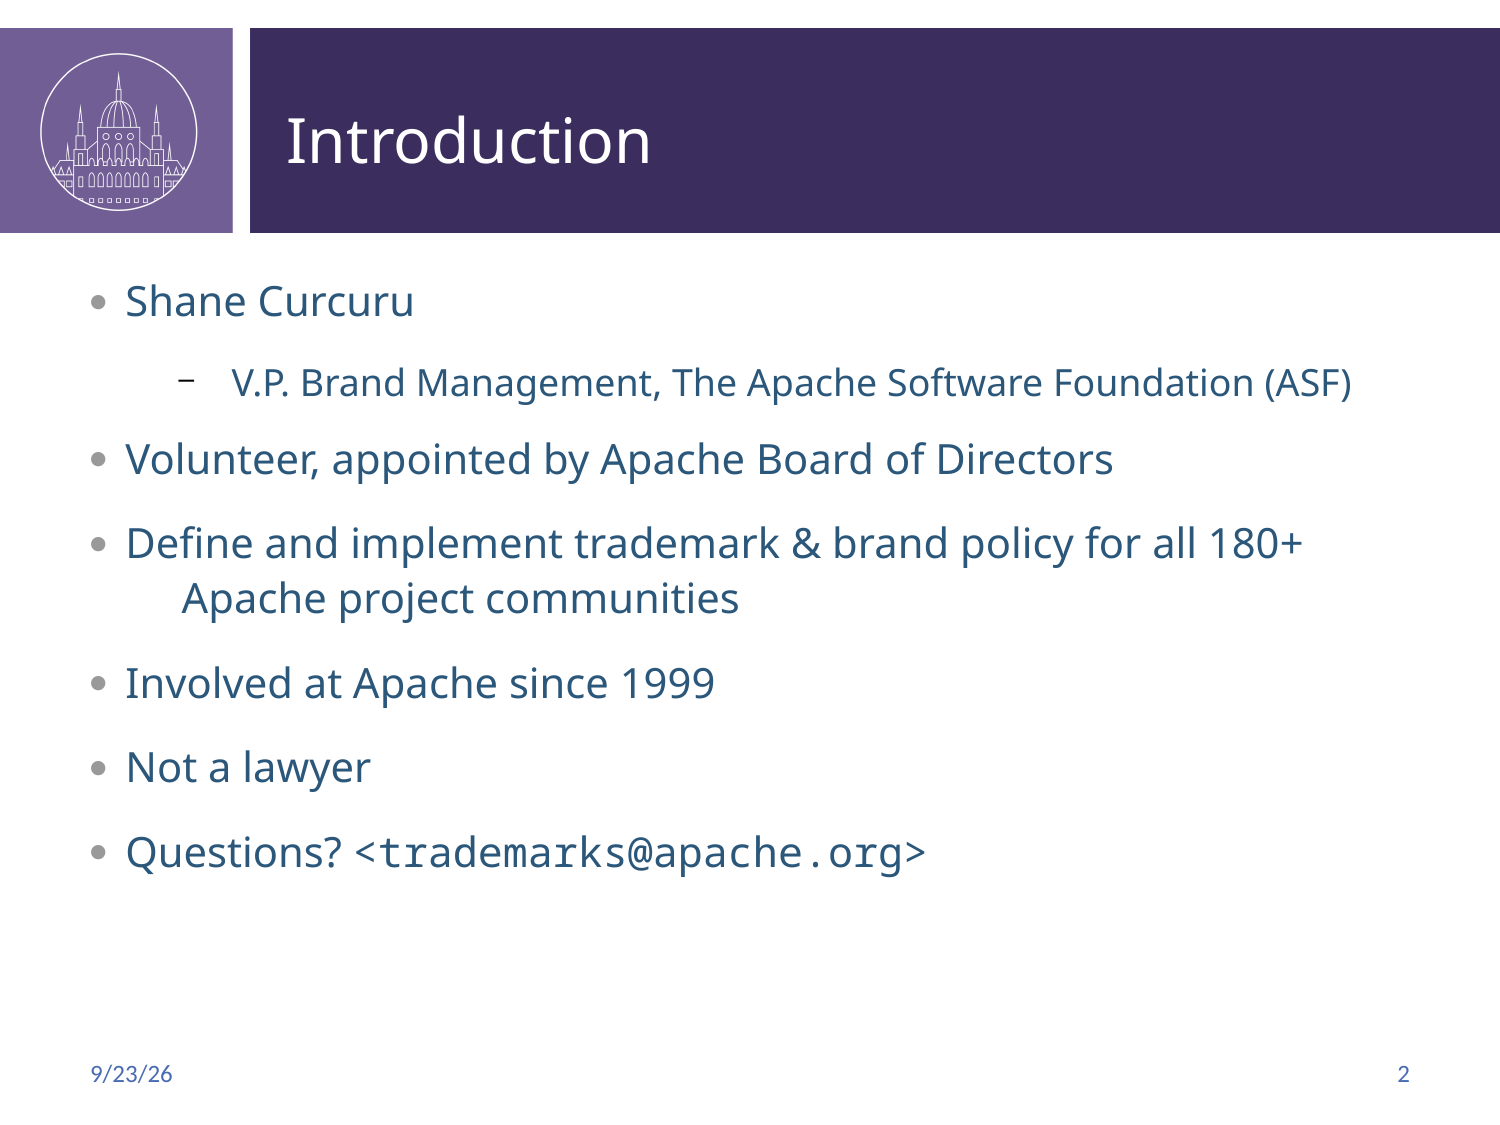

# Introduction
Shane Curcuru
V.P. Brand Management, The Apache Software Foundation (ASF)
Volunteer, appointed by Apache Board of Directors
Define and implement trademark & brand policy for all 180+ Apache project communities
Involved at Apache since 1999
Not a lawyer
Questions? <trademarks@apache.org>